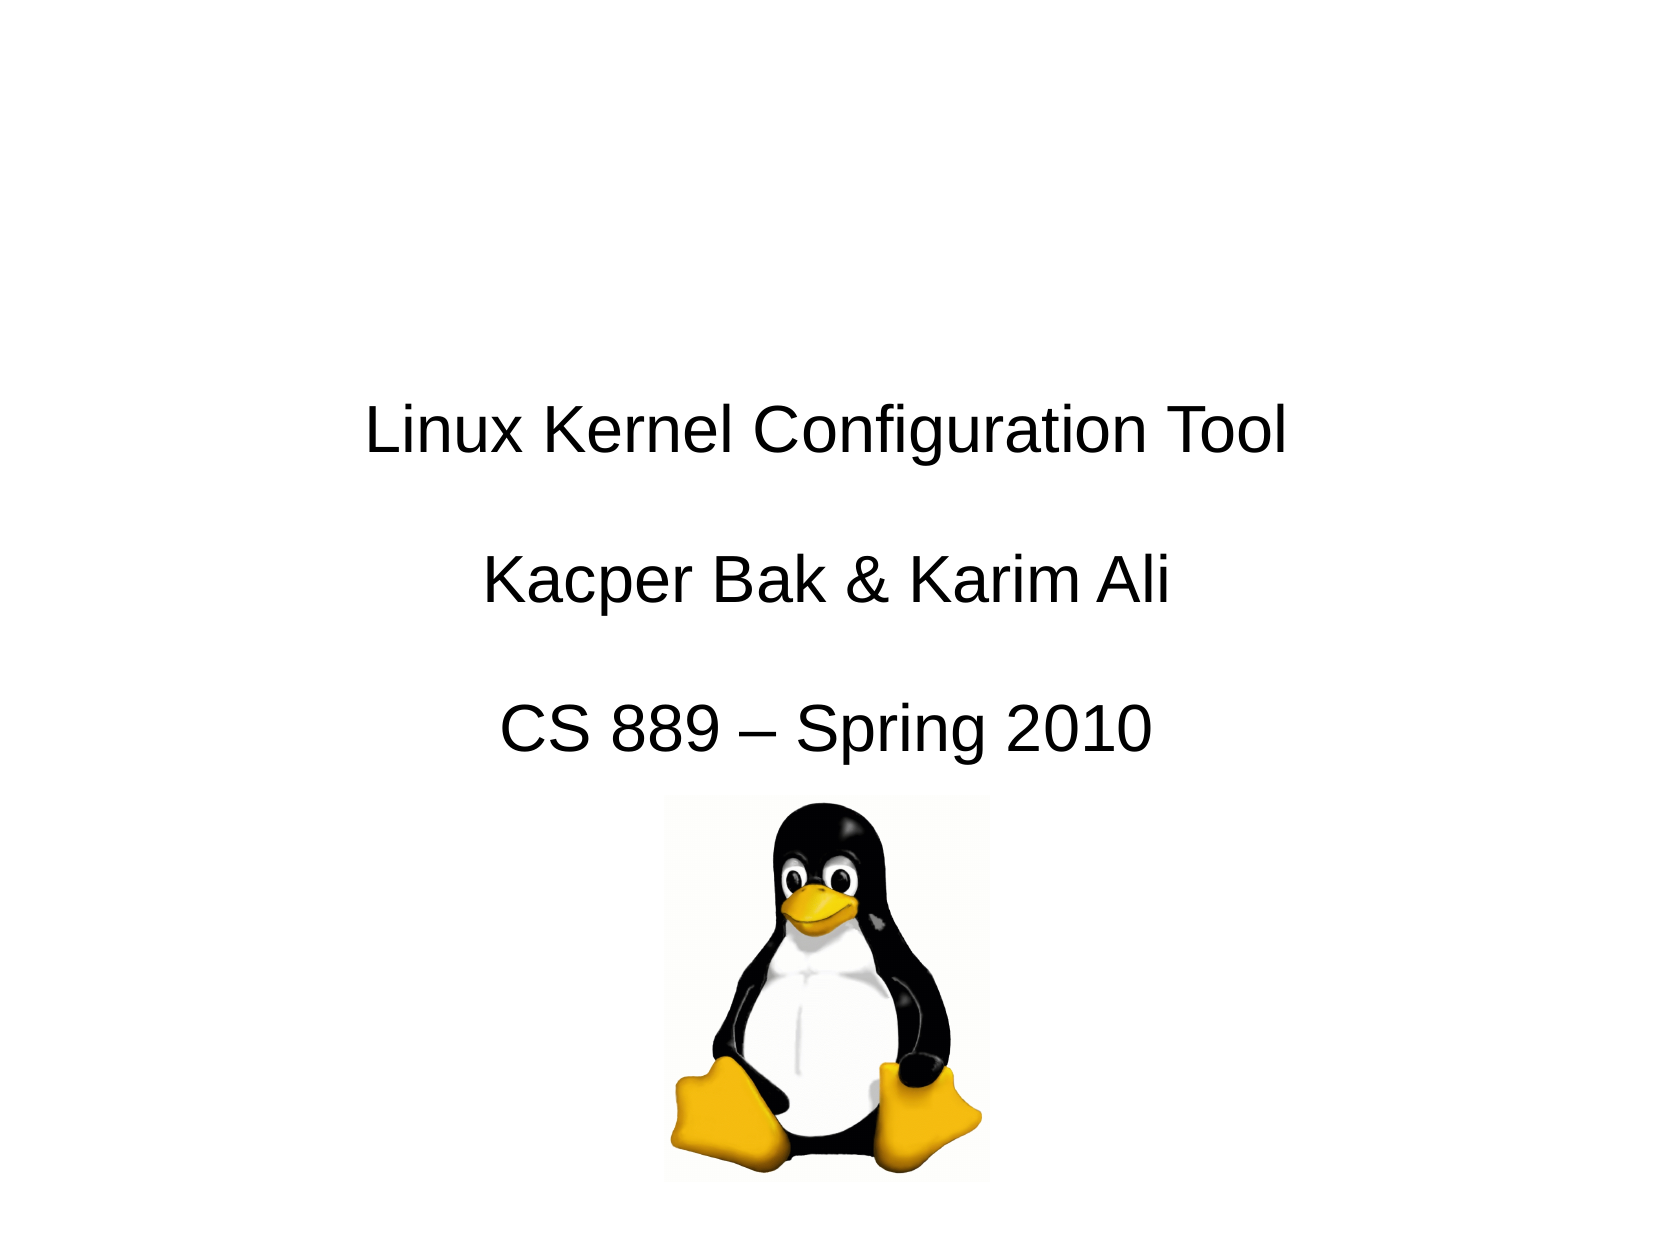

# Linux Kernel Configuration Tool
Kacper Bak & Karim Ali
CS 889 – Spring 2010